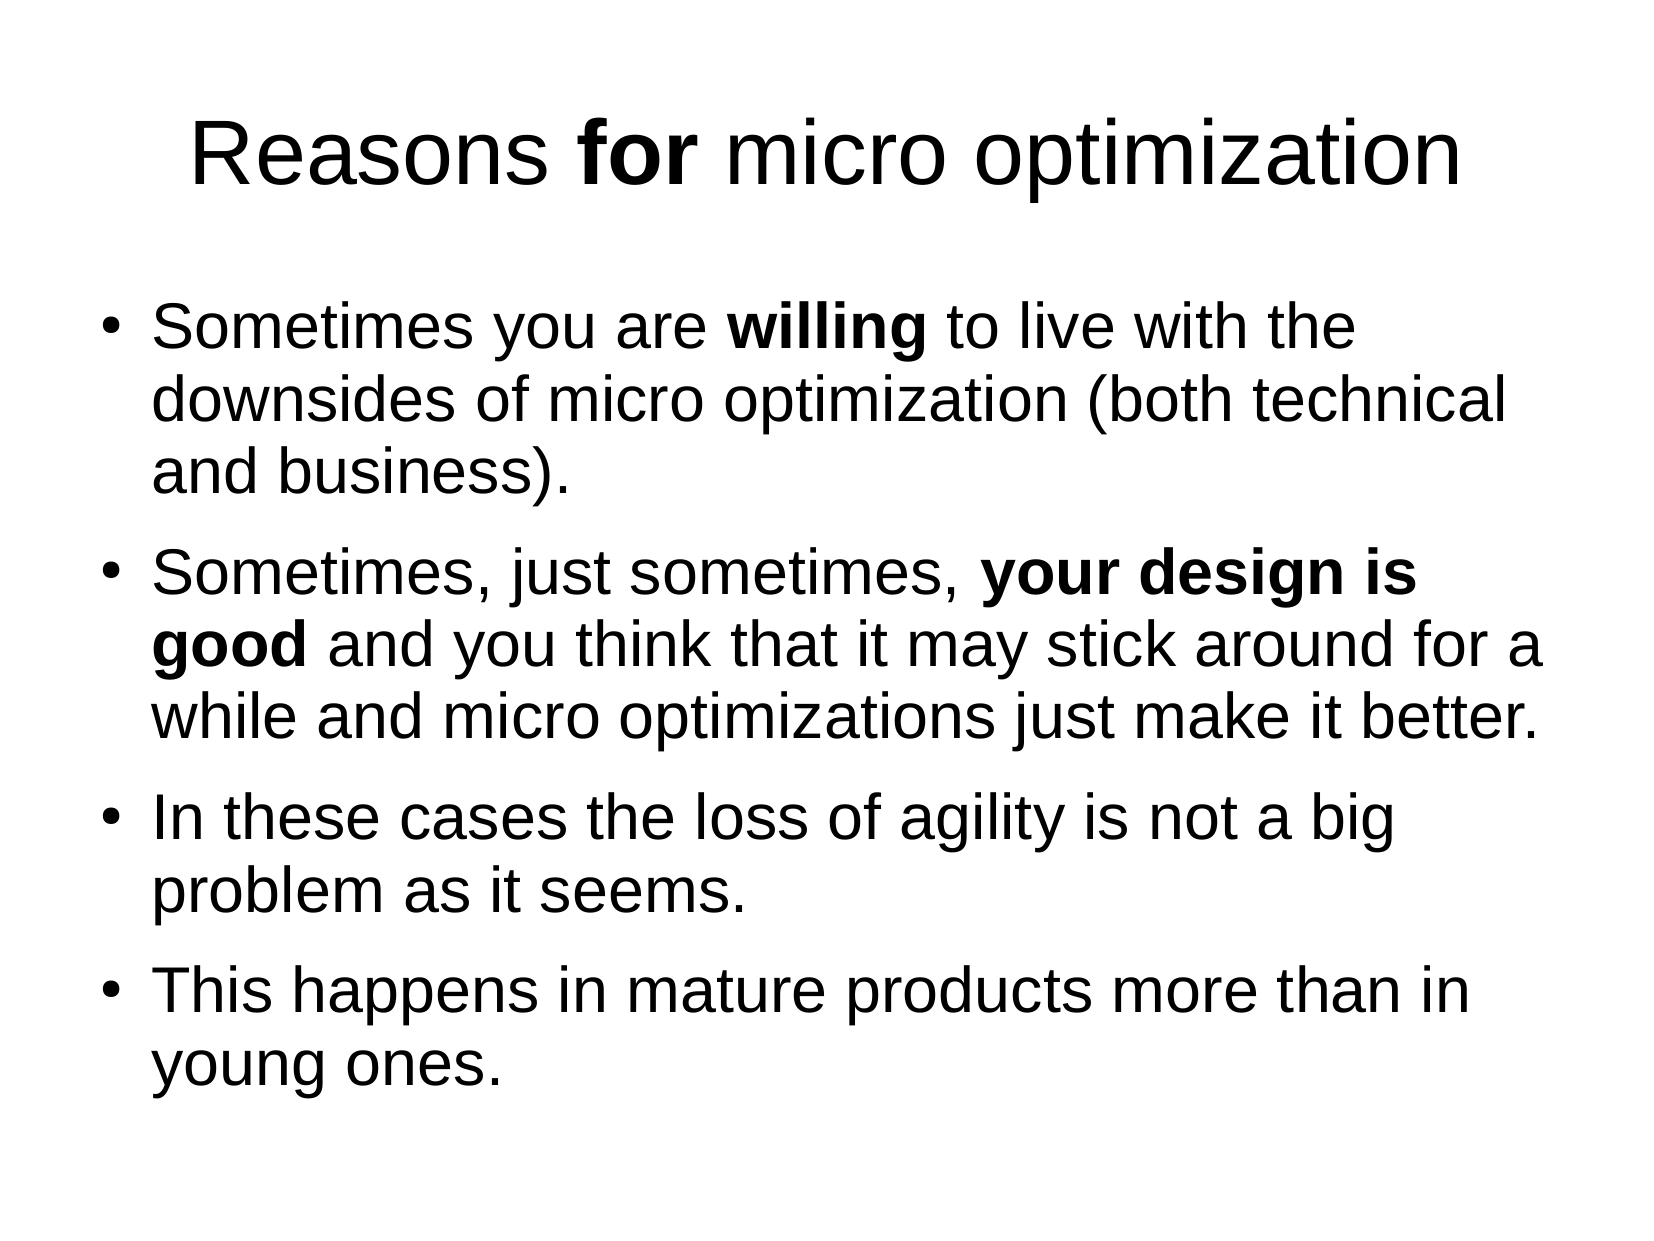

# Reasons for micro optimization
Sometimes you are willing to live with the downsides of micro optimization (both technical and business).
Sometimes, just sometimes, your design is good and you think that it may stick around for a while and micro optimizations just make it better.
In these cases the loss of agility is not a big problem as it seems.
This happens in mature products more than in young ones.